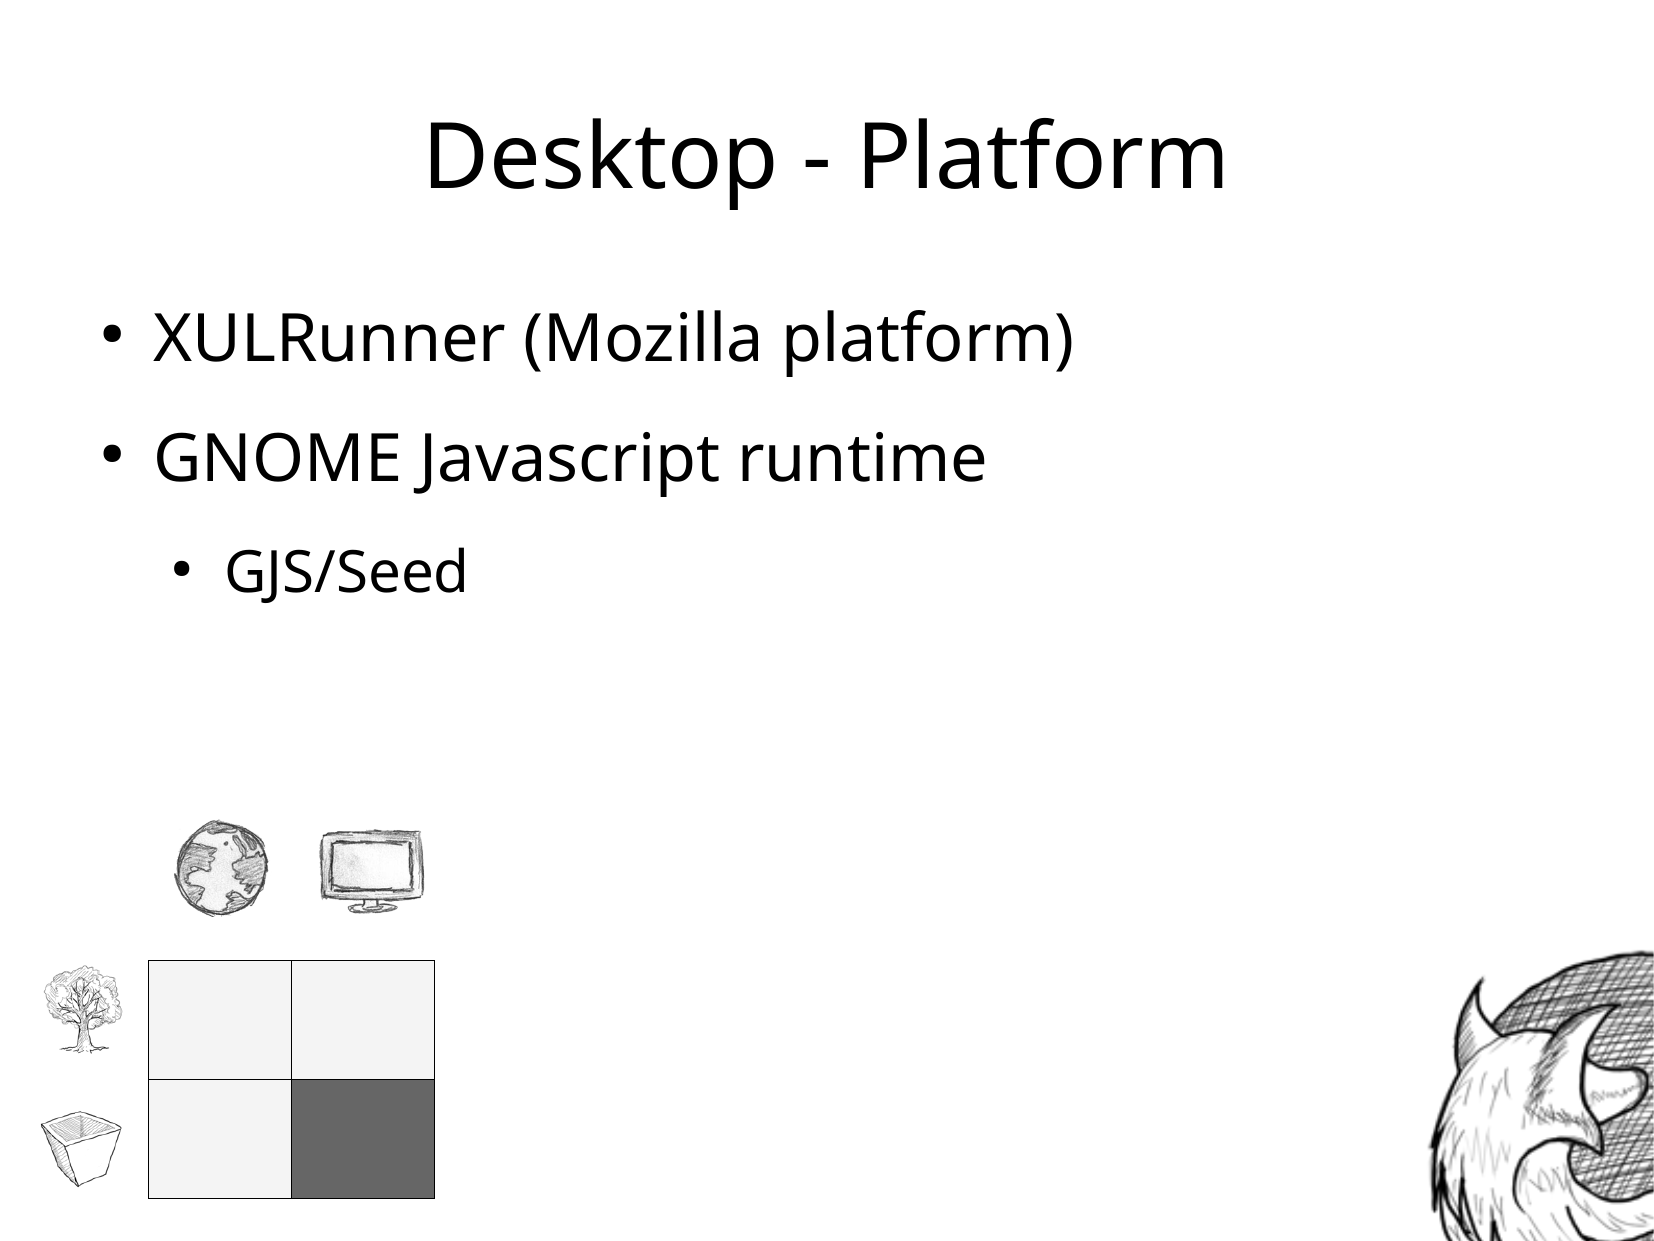

# Desktop - Platform
XULRunner (Mozilla platform)
GNOME Javascript runtime
GJS/Seed